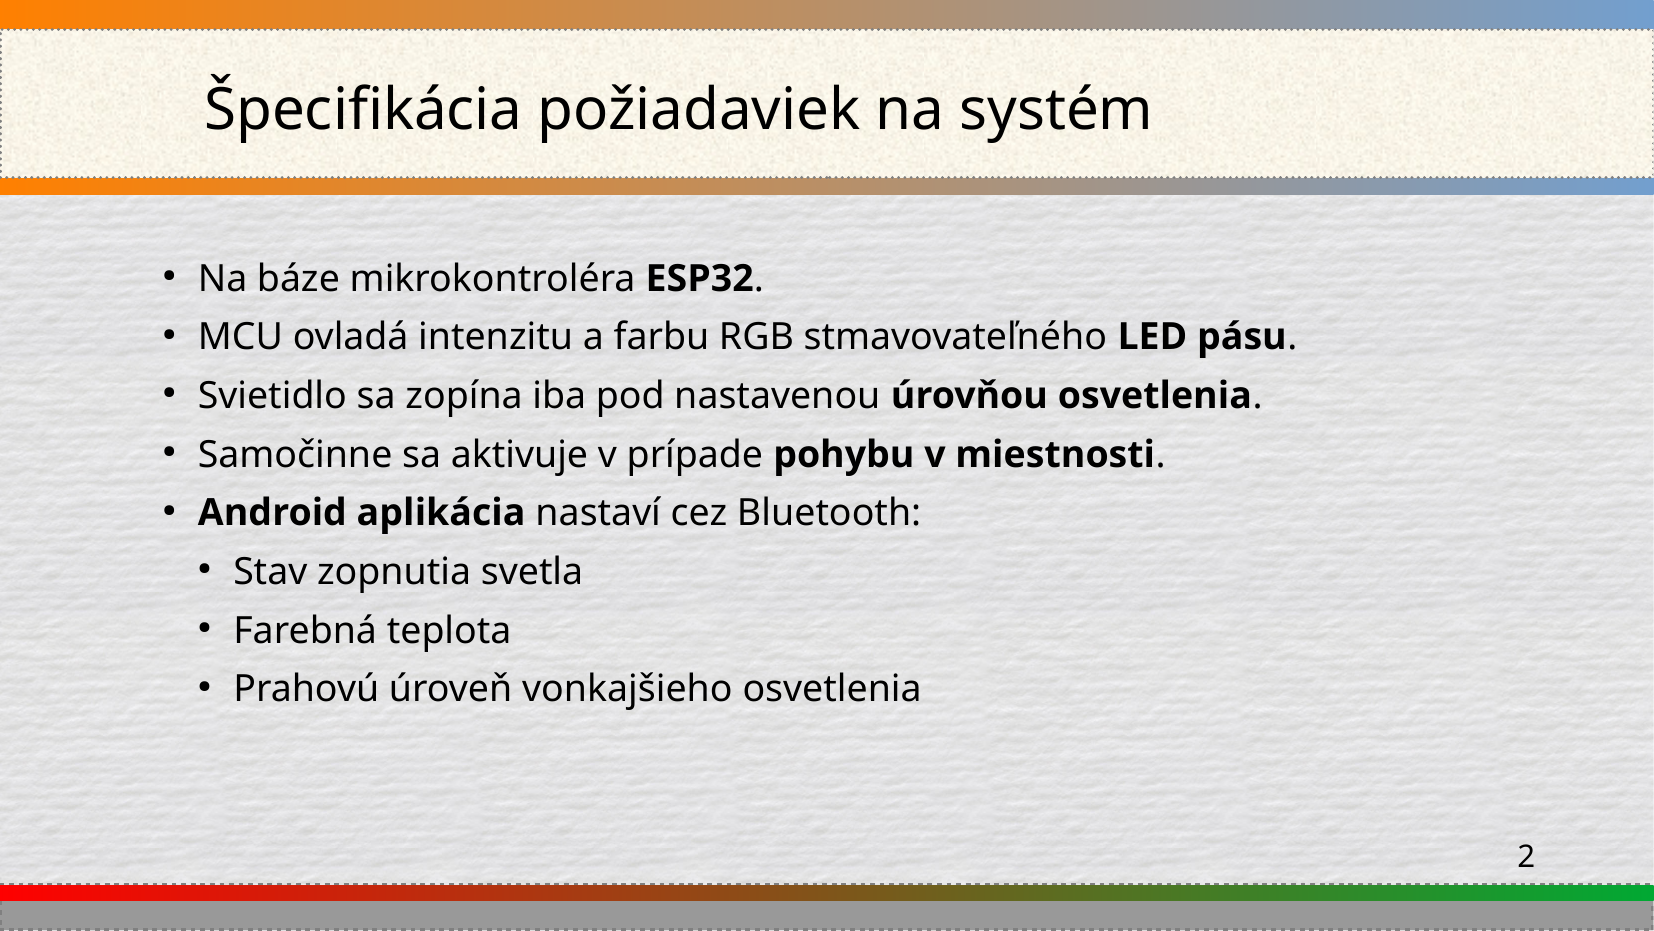

# Špecifikácia požiadaviek na systém
Na báze mikrokontroléra ESP32.
MCU ovladá intenzitu a farbu RGB stmavovateľného LED pásu.
Svietidlo sa zopína iba pod nastavenou úrovňou osvetlenia.
Samočinne sa aktivuje v prípade pohybu v miestnosti.
Android aplikácia nastaví cez Bluetooth:
Stav zopnutia svetla
Farebná teplota
Prahovú úroveň vonkajšieho osvetlenia